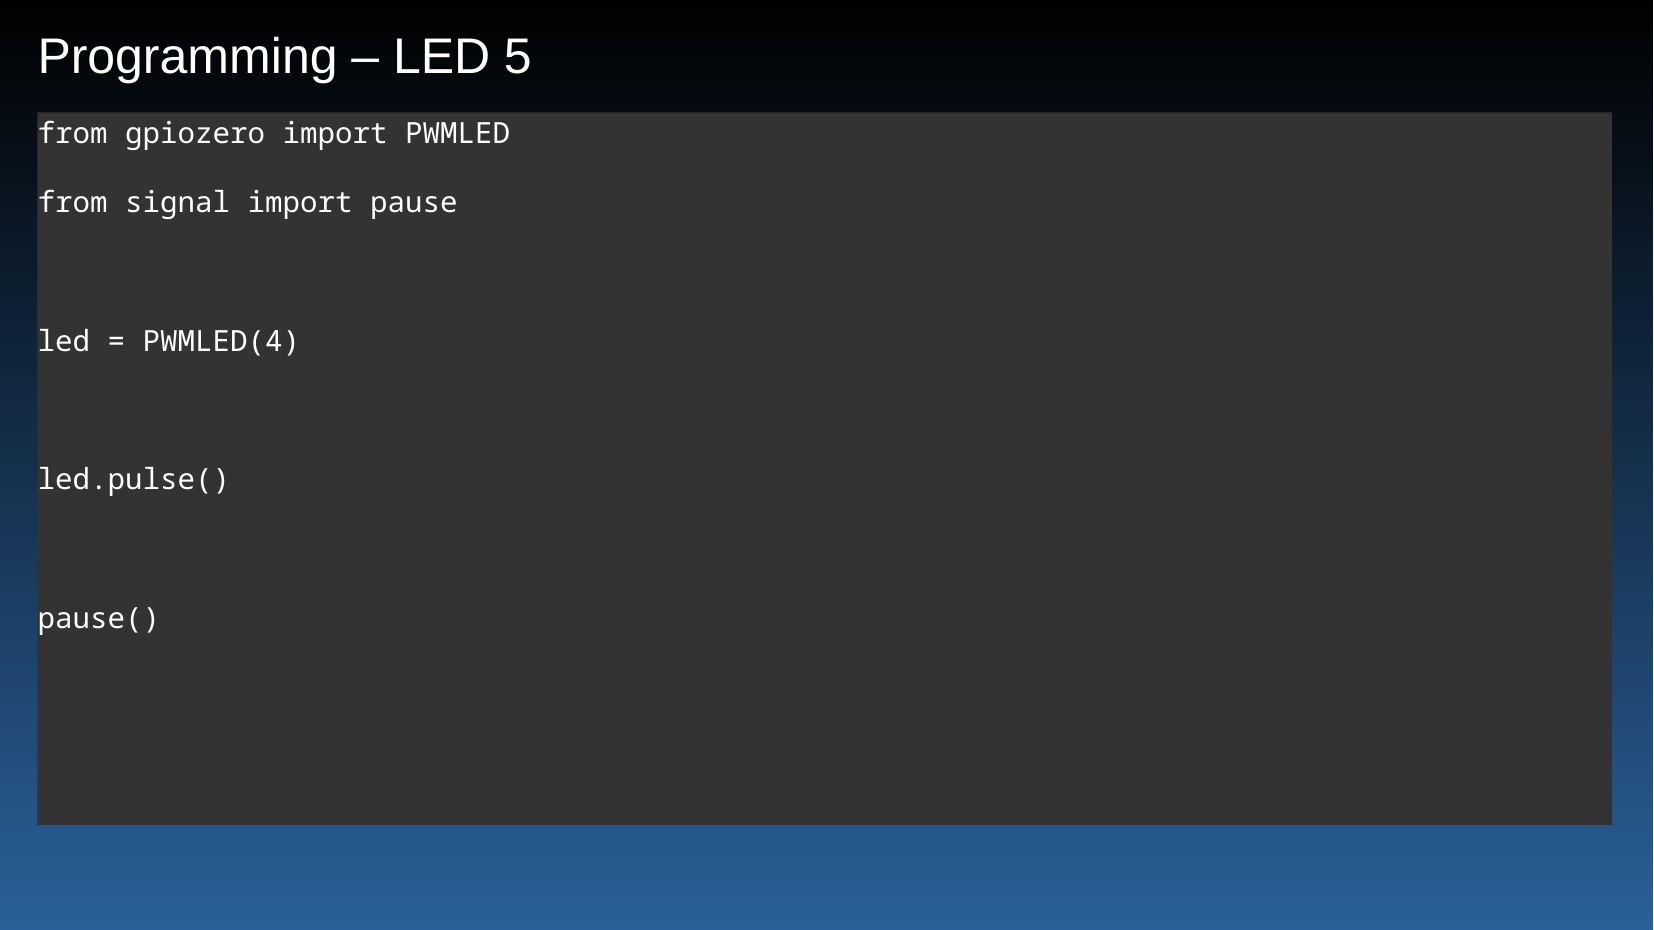

# Programming – LED 5
from gpiozero import PWMLED
from signal import pause
led = PWMLED(4)
led.pulse()
pause()